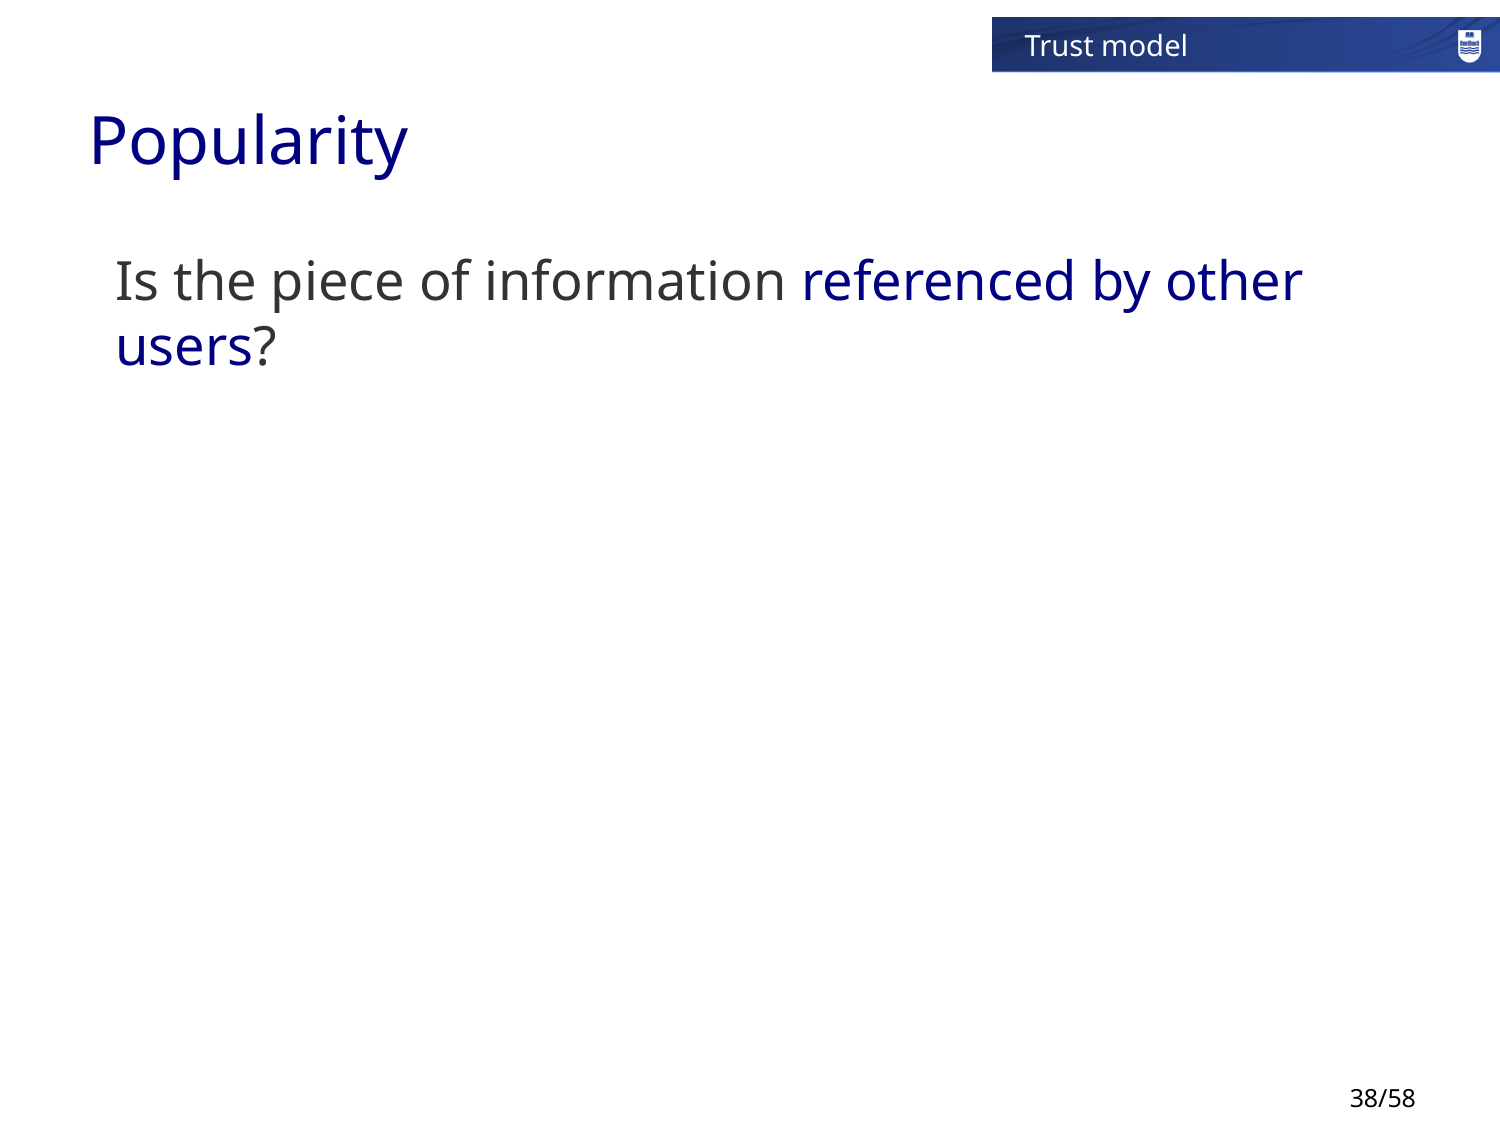

Trust model
# Popularity
Is the piece of information referenced by other users?